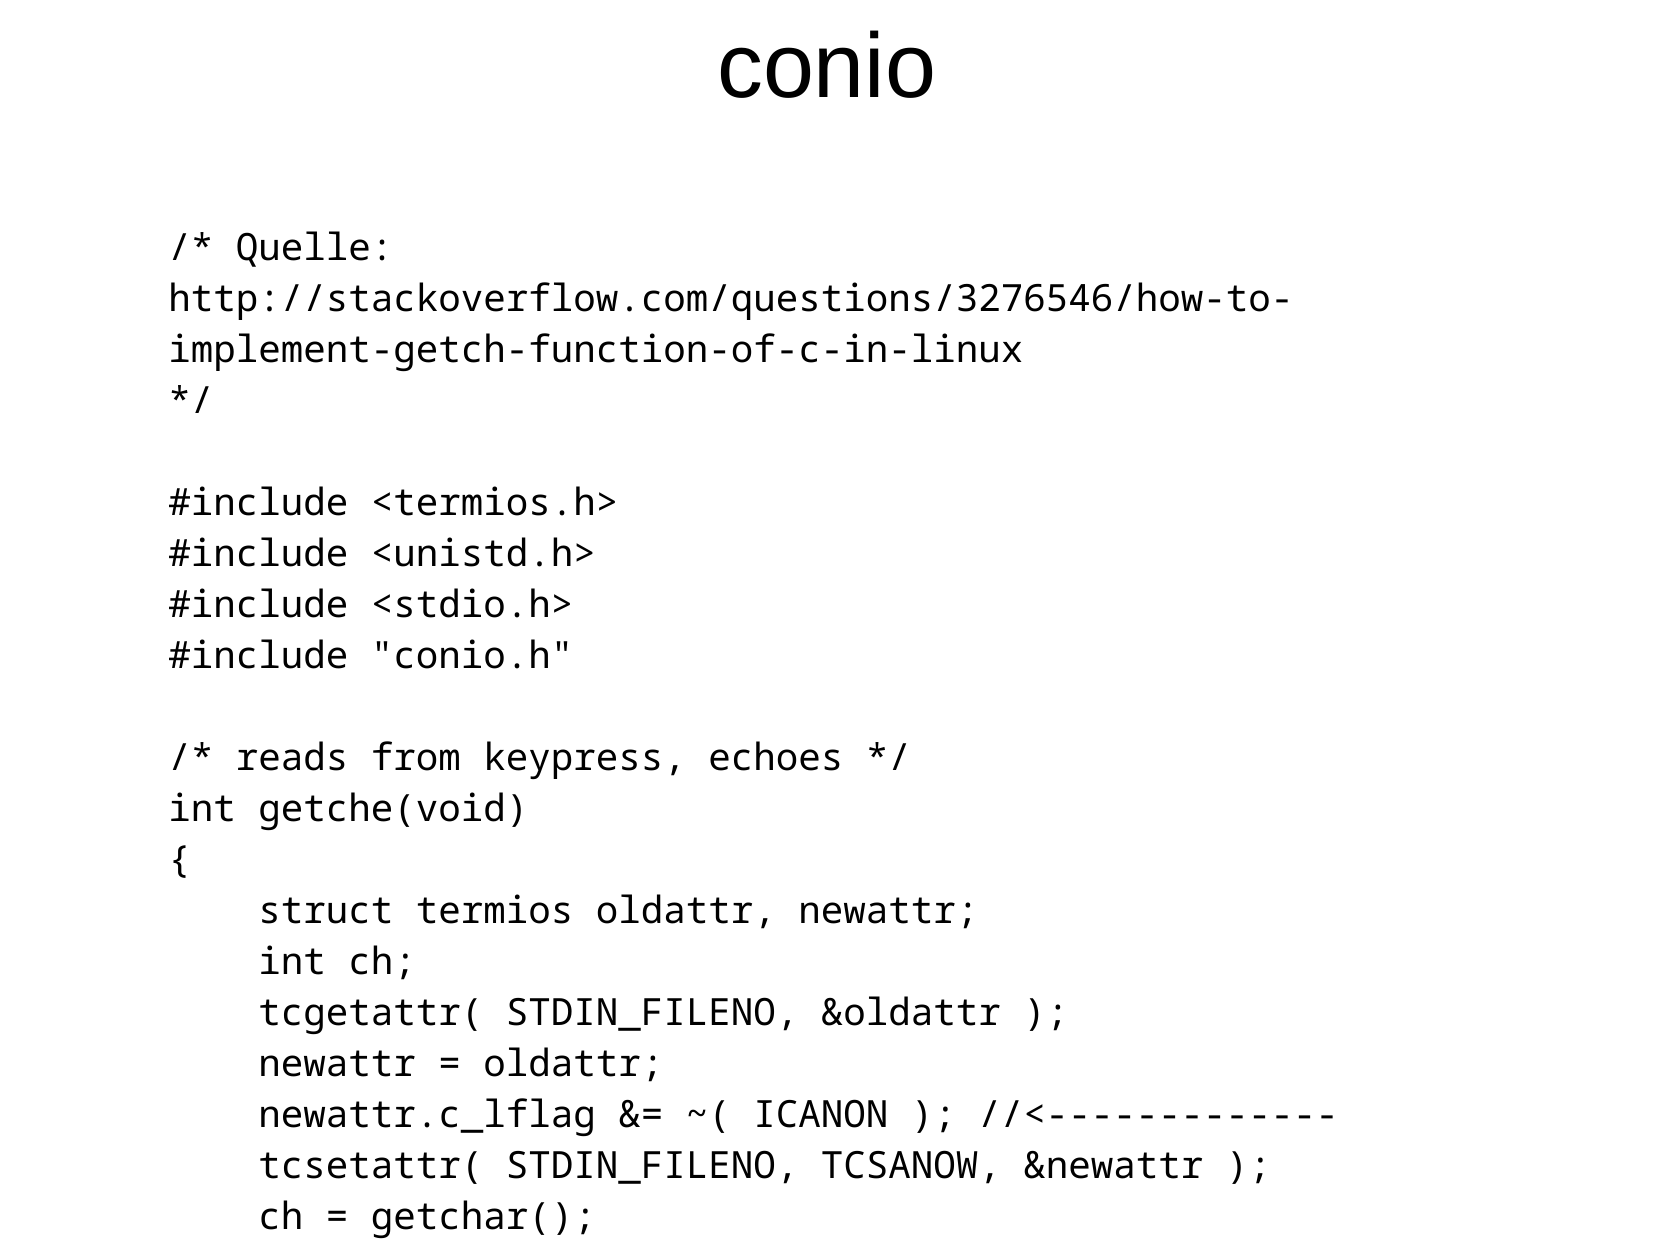

# conio
/* Quelle:
http://stackoverflow.com/questions/3276546/how-to-implement-getch-function-of-c-in-linux
*/
#include <termios.h>
#include <unistd.h>
#include <stdio.h>
#include "conio.h"
/* reads from keypress, echoes */
int getche(void)
{
 struct termios oldattr, newattr;
 int ch;
 tcgetattr( STDIN_FILENO, &oldattr );
 newattr = oldattr;
 newattr.c_lflag &= ~( ICANON ); //<-------------
 tcsetattr( STDIN_FILENO, TCSANOW, &newattr );
 ch = getchar();
 tcsetattr( STDIN_FILENO, TCSANOW, &oldattr );
 return ch;
}